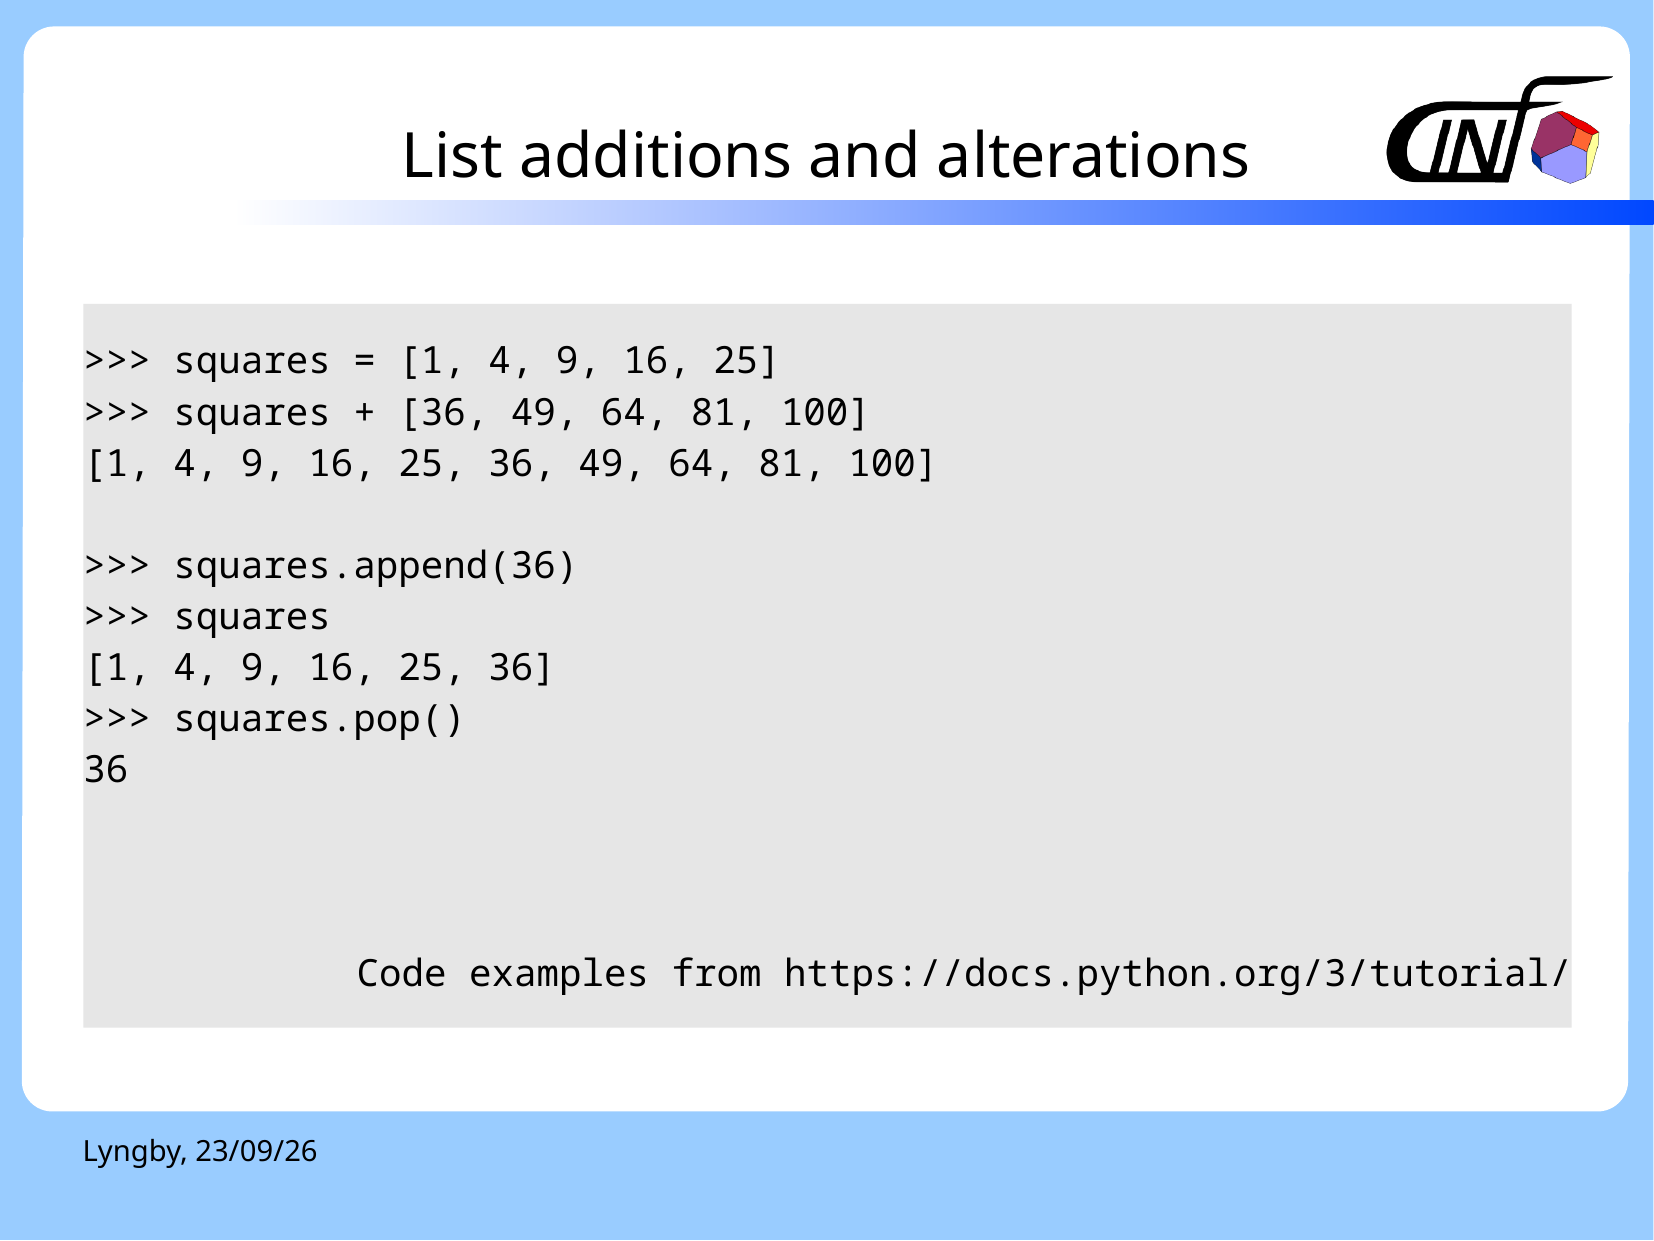

# List additions and alterations
>>> squares = [1, 4, 9, 16, 25]
>>> squares + [36, 49, 64, 81, 100]
[1, 4, 9, 16, 25, 36, 49, 64, 81, 100]
>>> squares.append(36)
>>> squares
[1, 4, 9, 16, 25, 36]
>>> squares.pop()
36
Code examples from https://docs.python.org/3/tutorial/